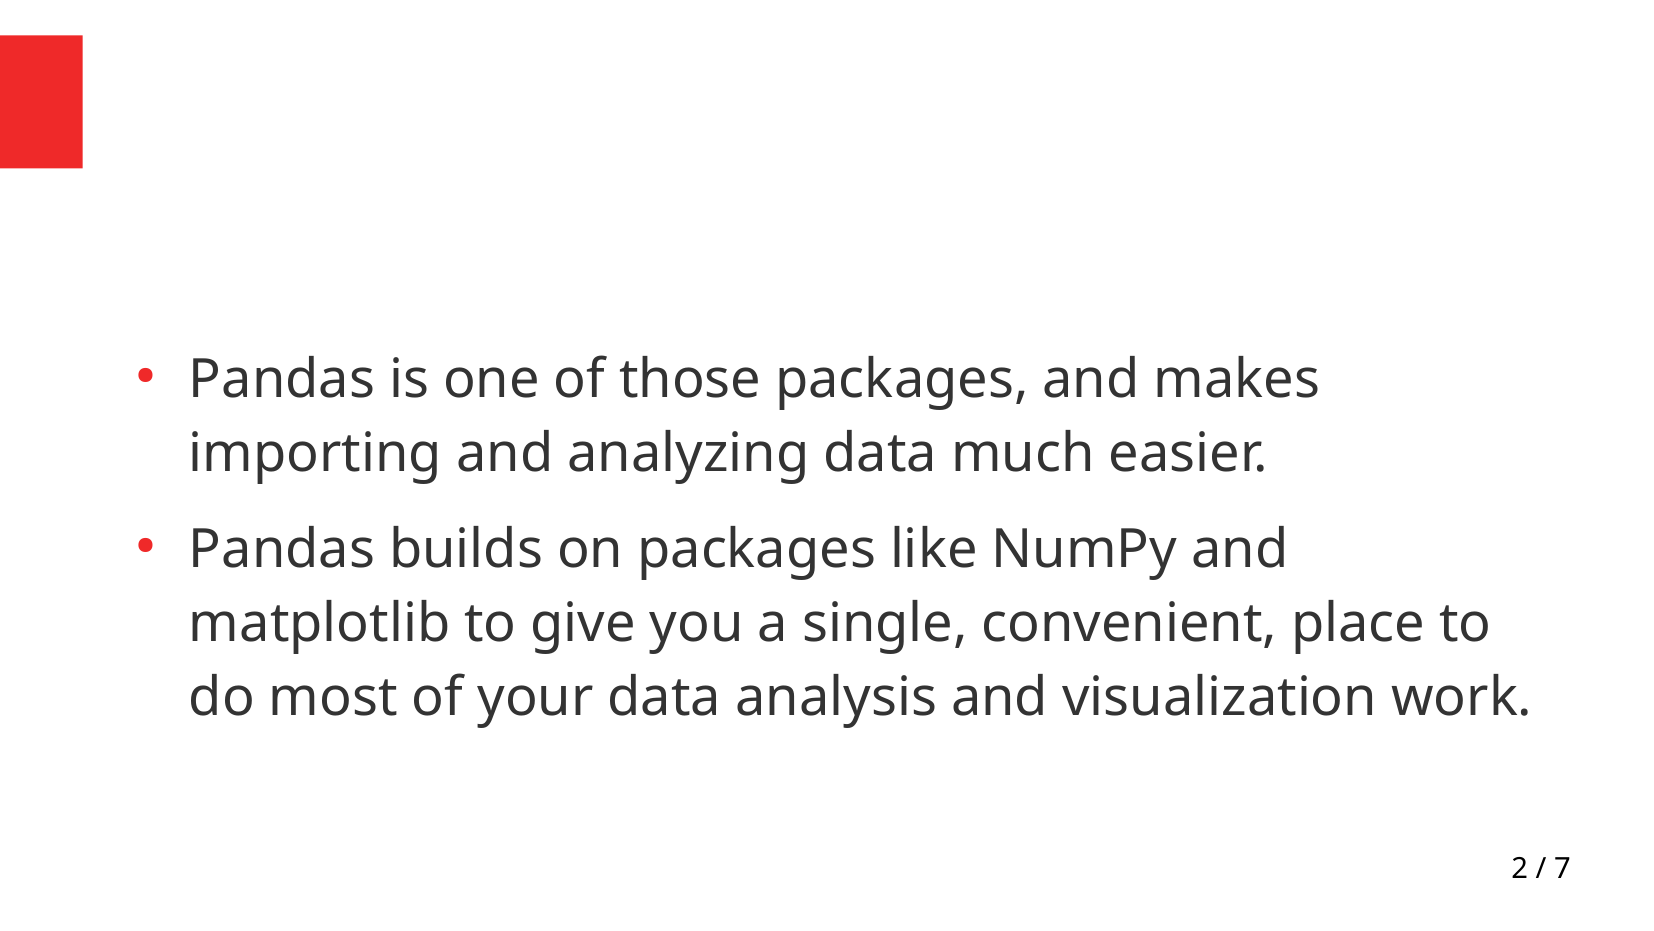

#
Pandas is one of those packages, and makes importing and analyzing data much easier.
Pandas builds on packages like NumPy and matplotlib to give you a single, convenient, place to do most of your data analysis and visualization work.
2